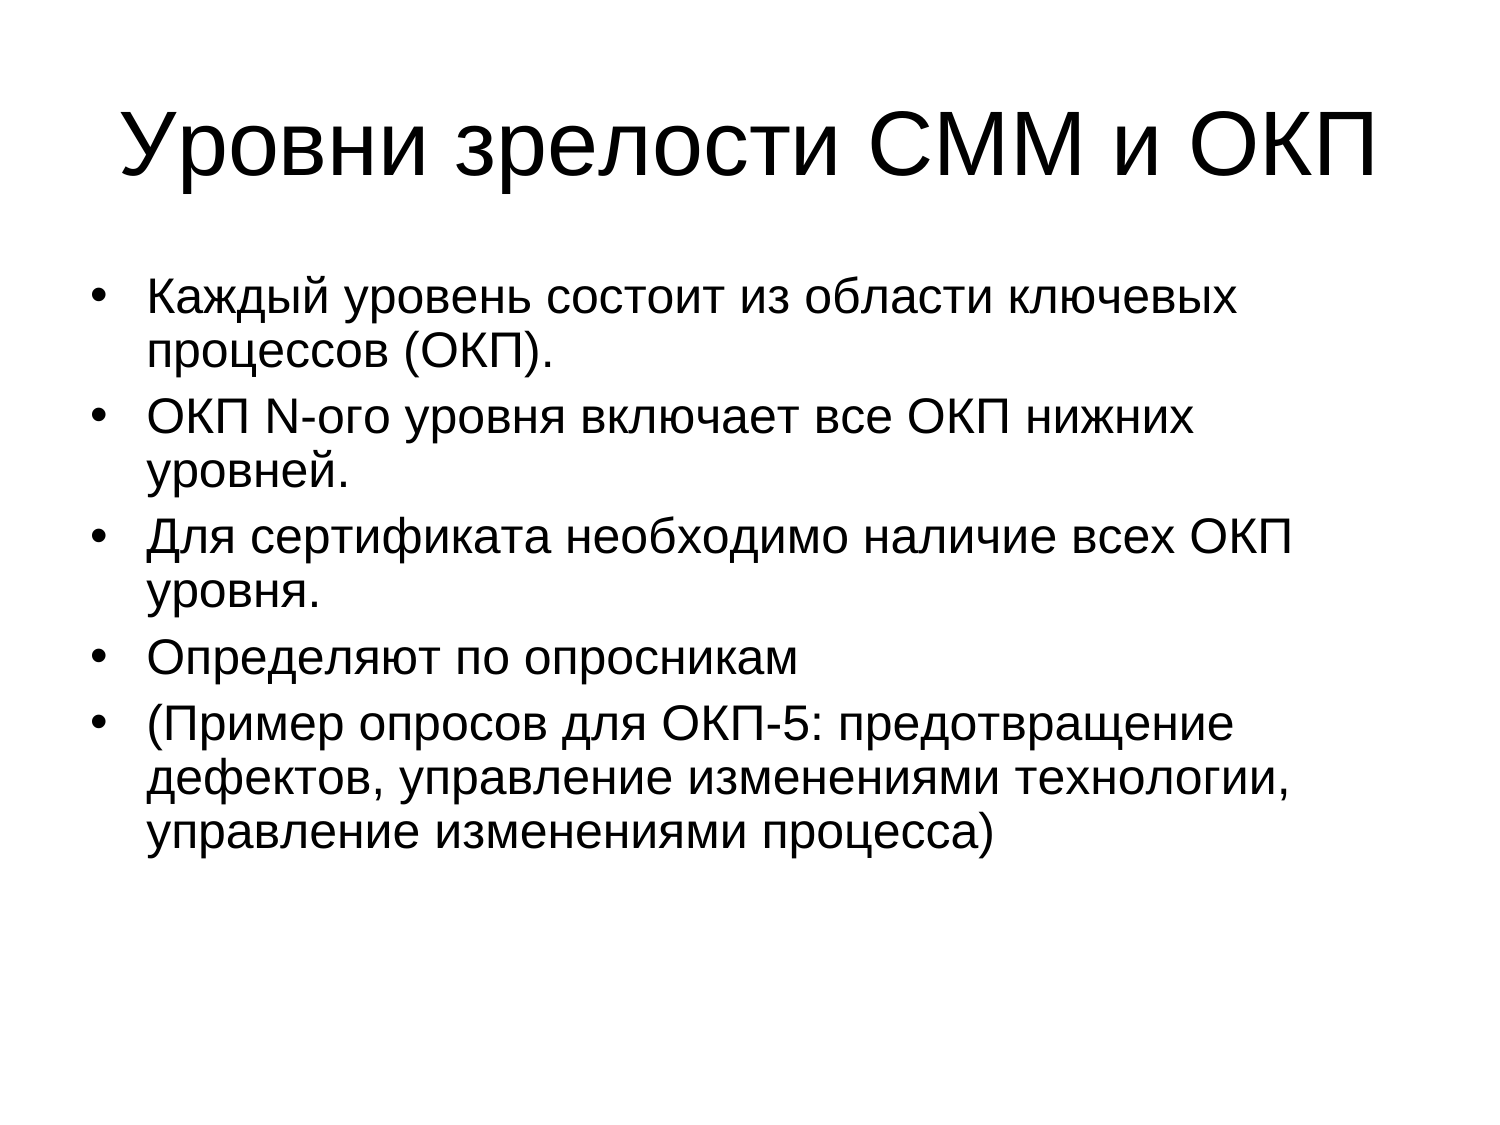

# Уровни зрелости СММ и ОКП
Каждый уровень состоит из области ключевых процессов (ОКП).
ОКП N-ого уровня включает все ОКП нижних уровней.
Для сертификата необходимо наличие всех ОКП уровня.
Определяют по опросникам
(Пример опросов для ОКП-5: предотвращение дефектов, управление изменениями технологии, управление изменениями процесса)